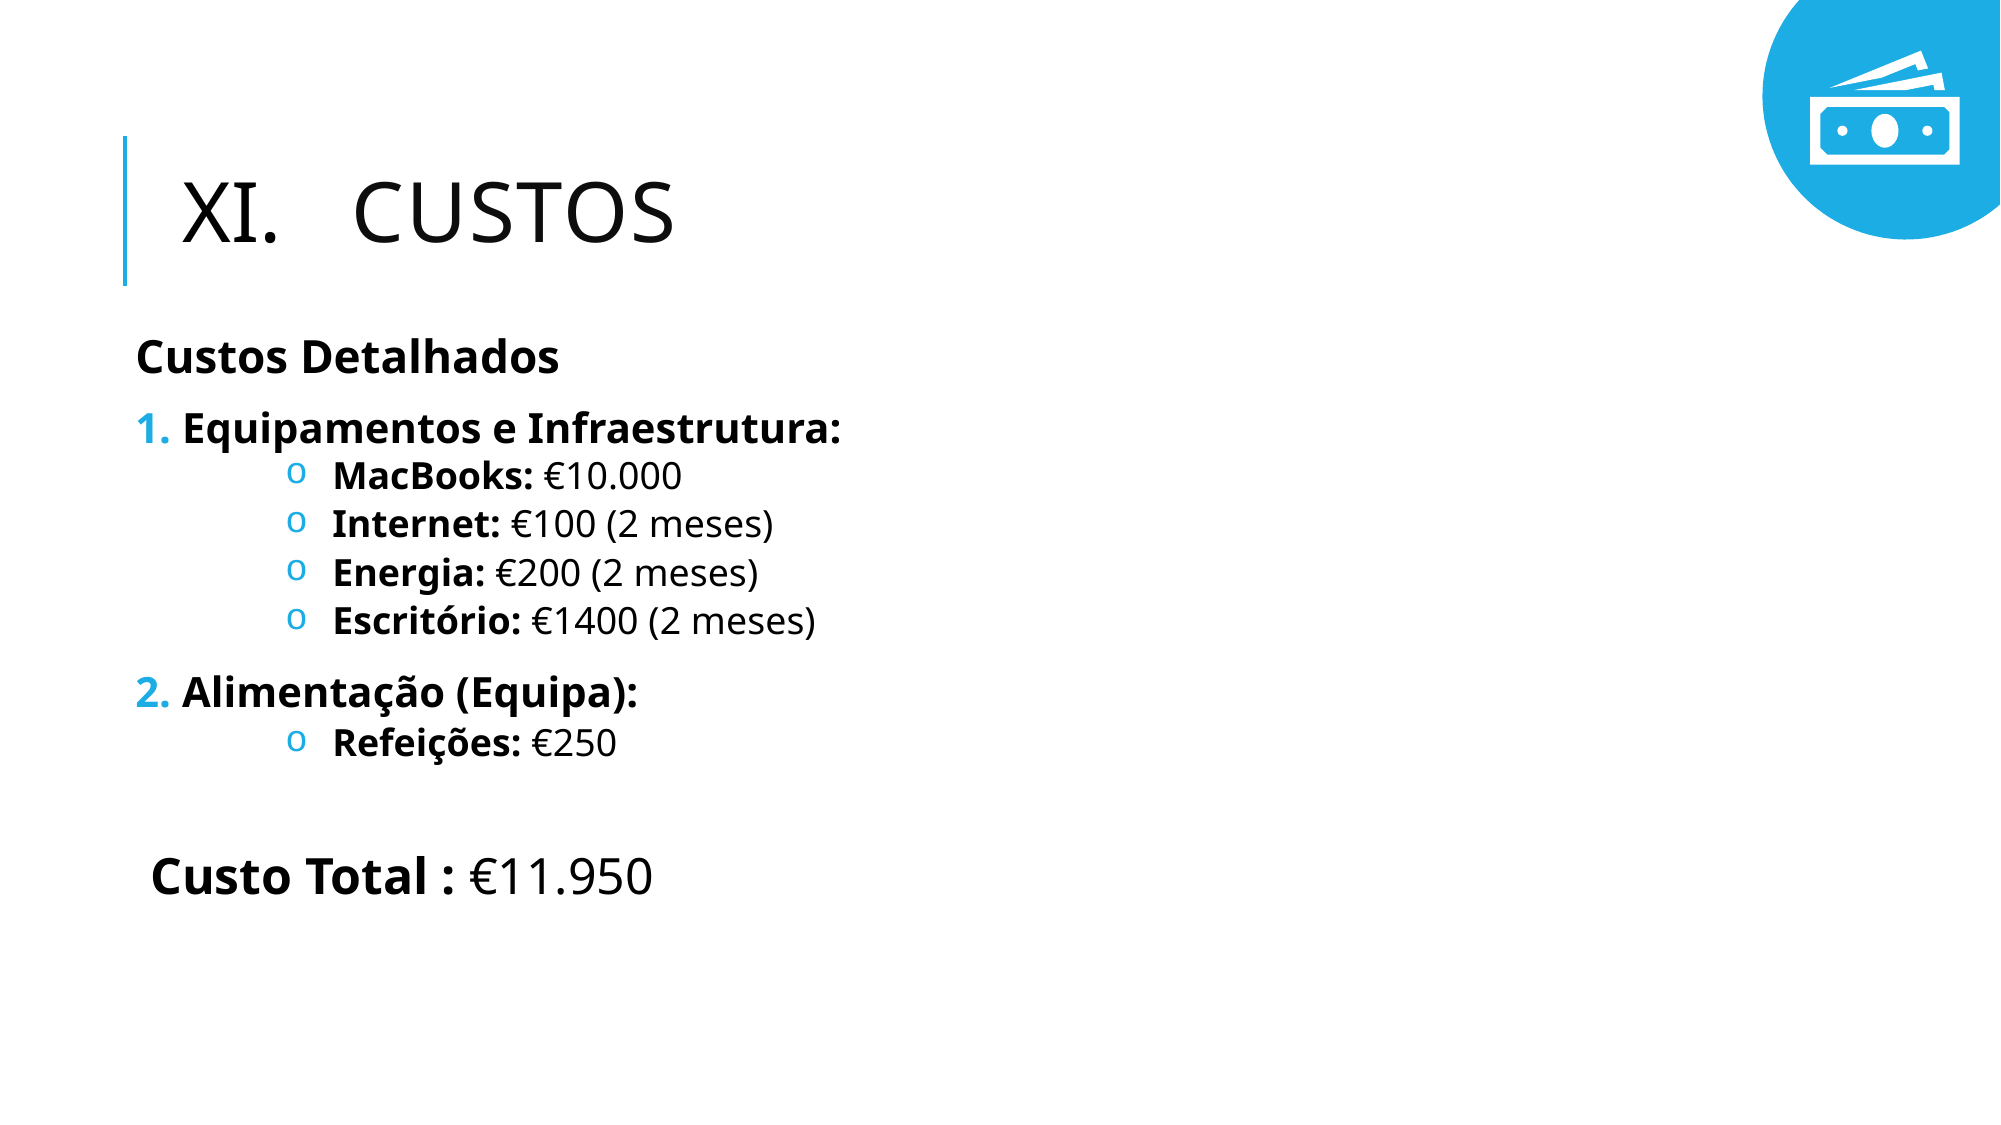

# Custos
Custos Detalhados
 Equipamentos e Infraestrutura:
MacBooks: €10.000
Internet: €100 (2 meses)
Energia: €200 (2 meses)
Escritório: €1400 (2 meses)
 Alimentação (Equipa):
Refeições: €250
Custo Total : €11.950